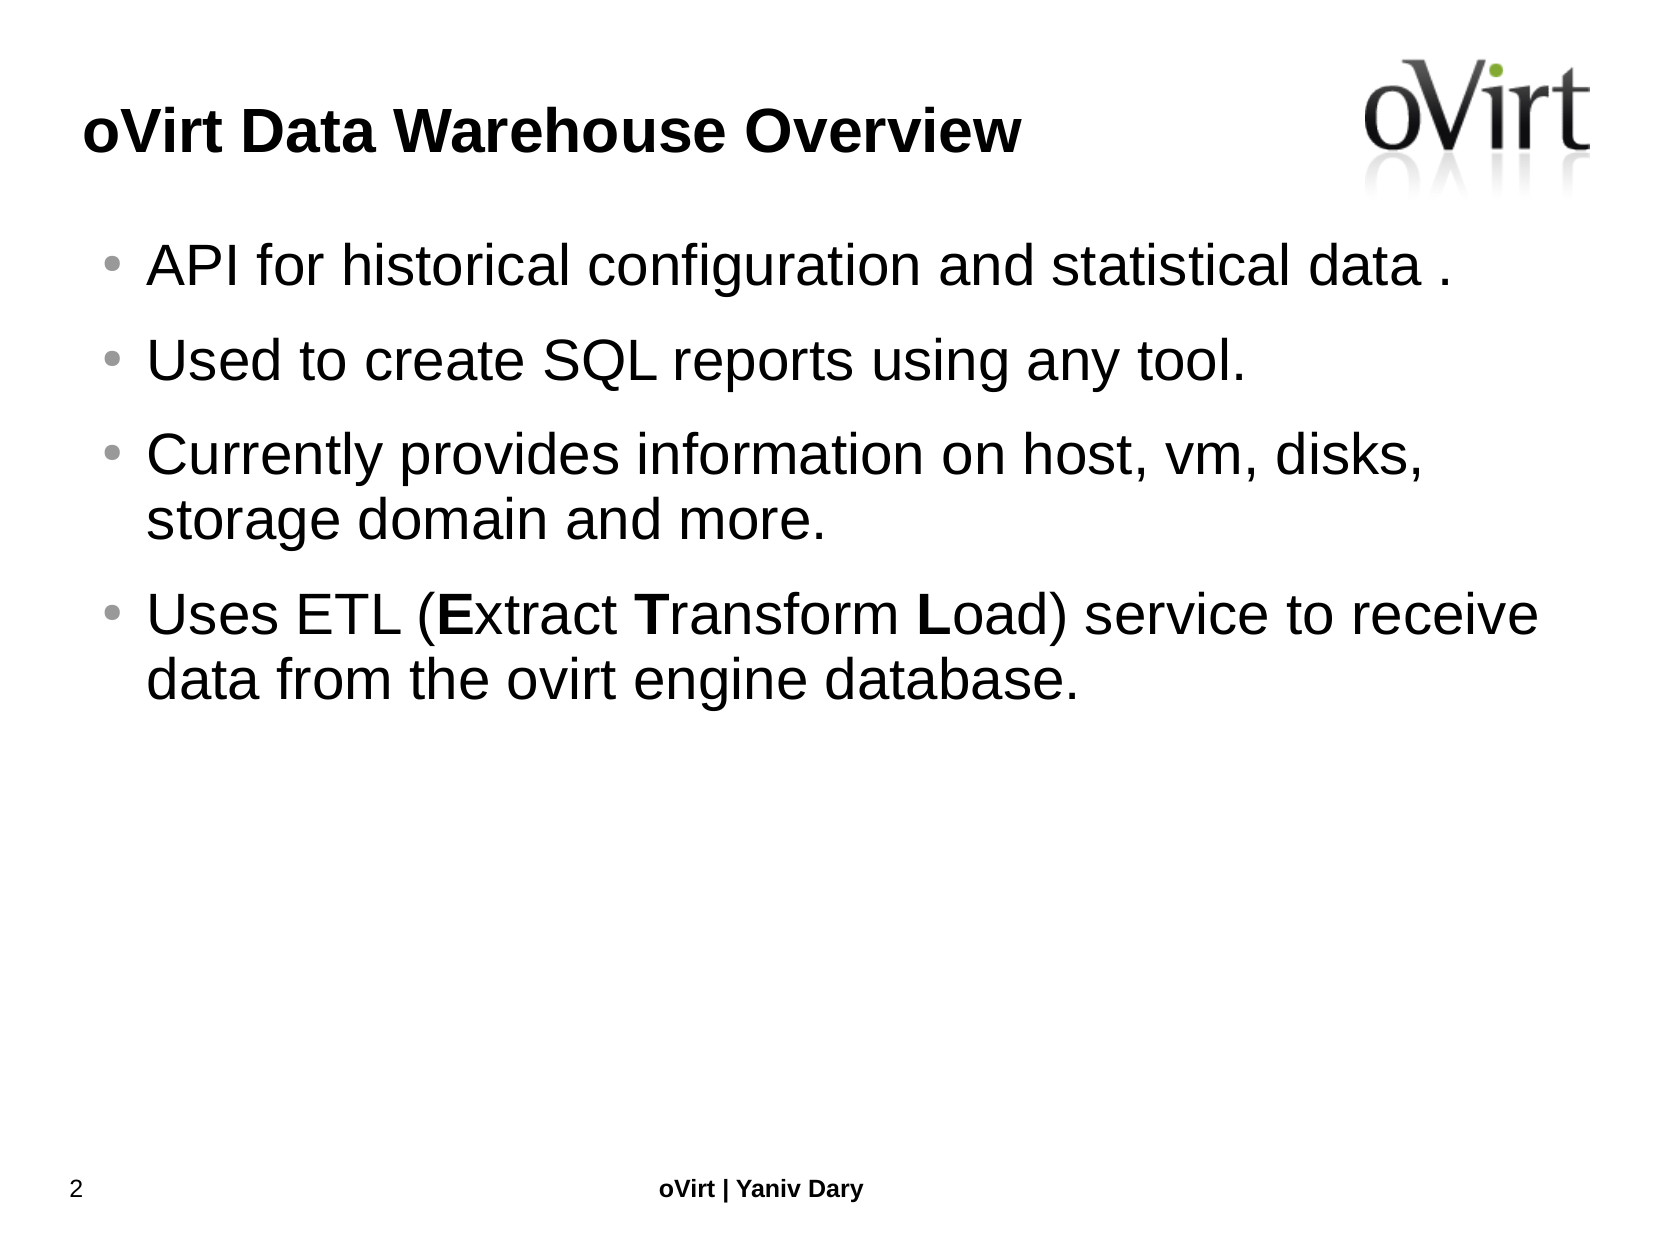

# oVirt Data Warehouse Overview
API for historical configuration and statistical data .
Used to create SQL reports using any tool.
Currently provides information on host, vm, disks, storage domain and more.
Uses ETL (Extract Transform Load) service to receive data from the ovirt engine database.